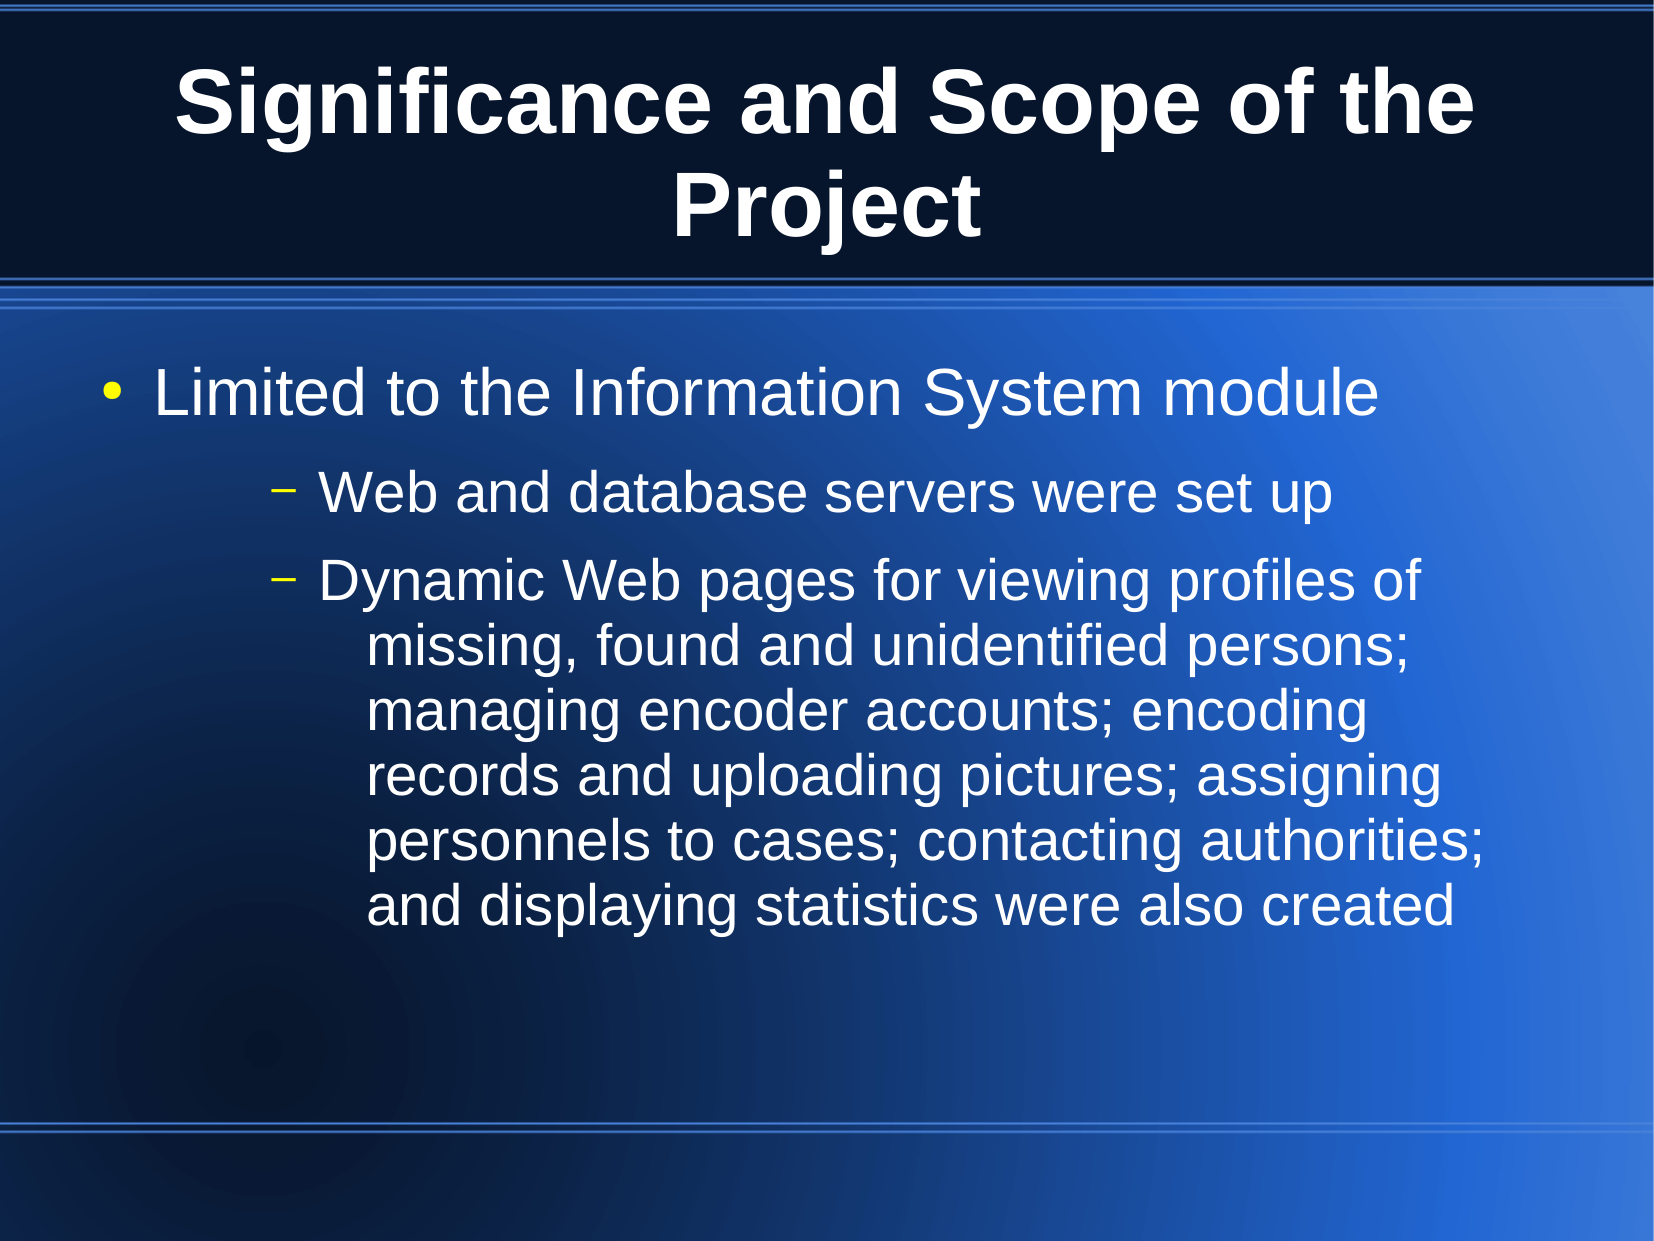

# Significance and Scope of the Project
Limited to the Information System module
Web and database servers were set up
Dynamic Web pages for viewing profiles of missing, found and unidentified persons; managing encoder accounts; encoding records and uploading pictures; assigning personnels to cases; contacting authorities; and displaying statistics were also created